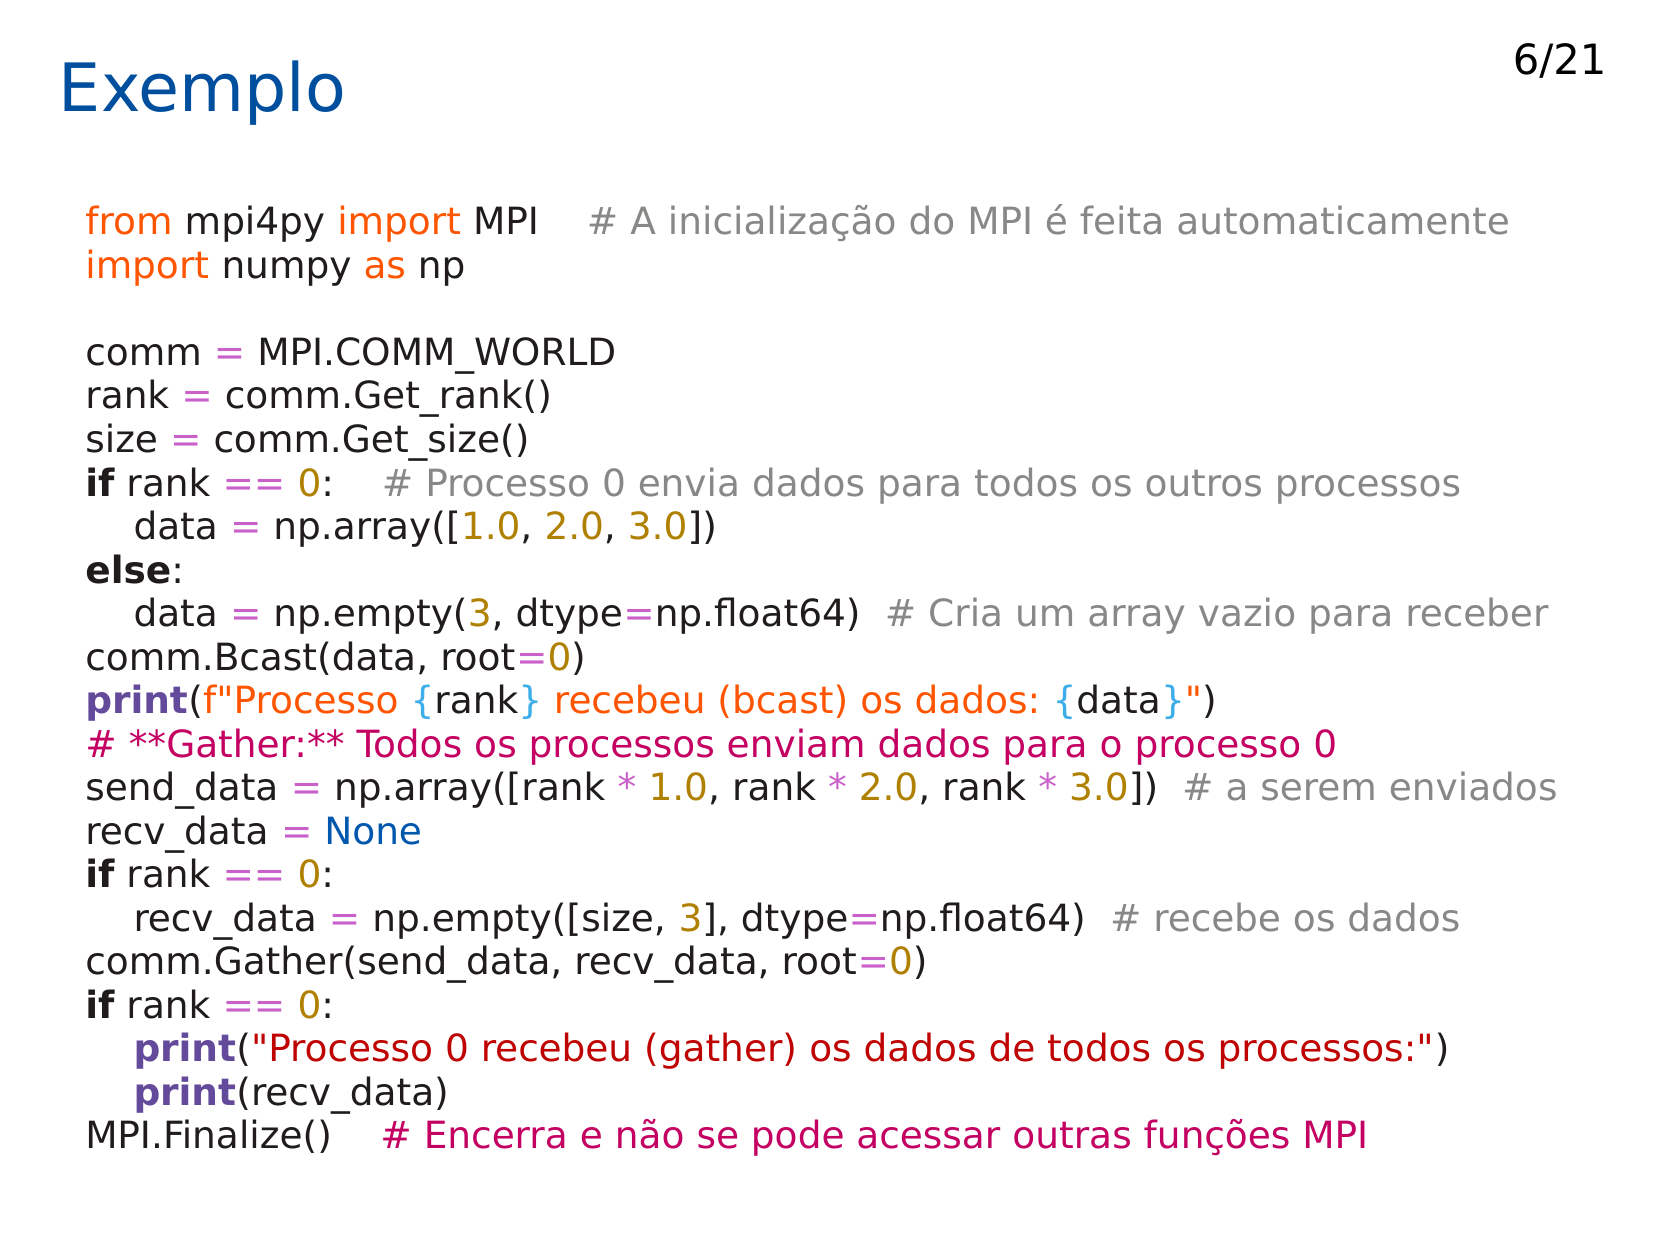

# Exemplo
6
from mpi4py import MPI # A inicialização do MPI é feita automaticamente
import numpy as np
comm = MPI.COMM_WORLD
rank = comm.Get_rank()
size = comm.Get_size()
if rank == 0: # Processo 0 envia dados para todos os outros processos
 data = np.array([1.0, 2.0, 3.0])
else:
 data = np.empty(3, dtype=np.float64) # Cria um array vazio para receber
comm.Bcast(data, root=0)
print(f"Processo {rank} recebeu (bcast) os dados: {data}")
# **Gather:** Todos os processos enviam dados para o processo 0
send_data = np.array([rank * 1.0, rank * 2.0, rank * 3.0]) # a serem enviados
recv_data = None
if rank == 0:
 recv_data = np.empty([size, 3], dtype=np.float64) # recebe os dados
comm.Gather(send_data, recv_data, root=0)
if rank == 0:
 print("Processo 0 recebeu (gather) os dados de todos os processos:")
 print(recv_data)
MPI.Finalize() # Encerra e não se pode acessar outras funções MPI